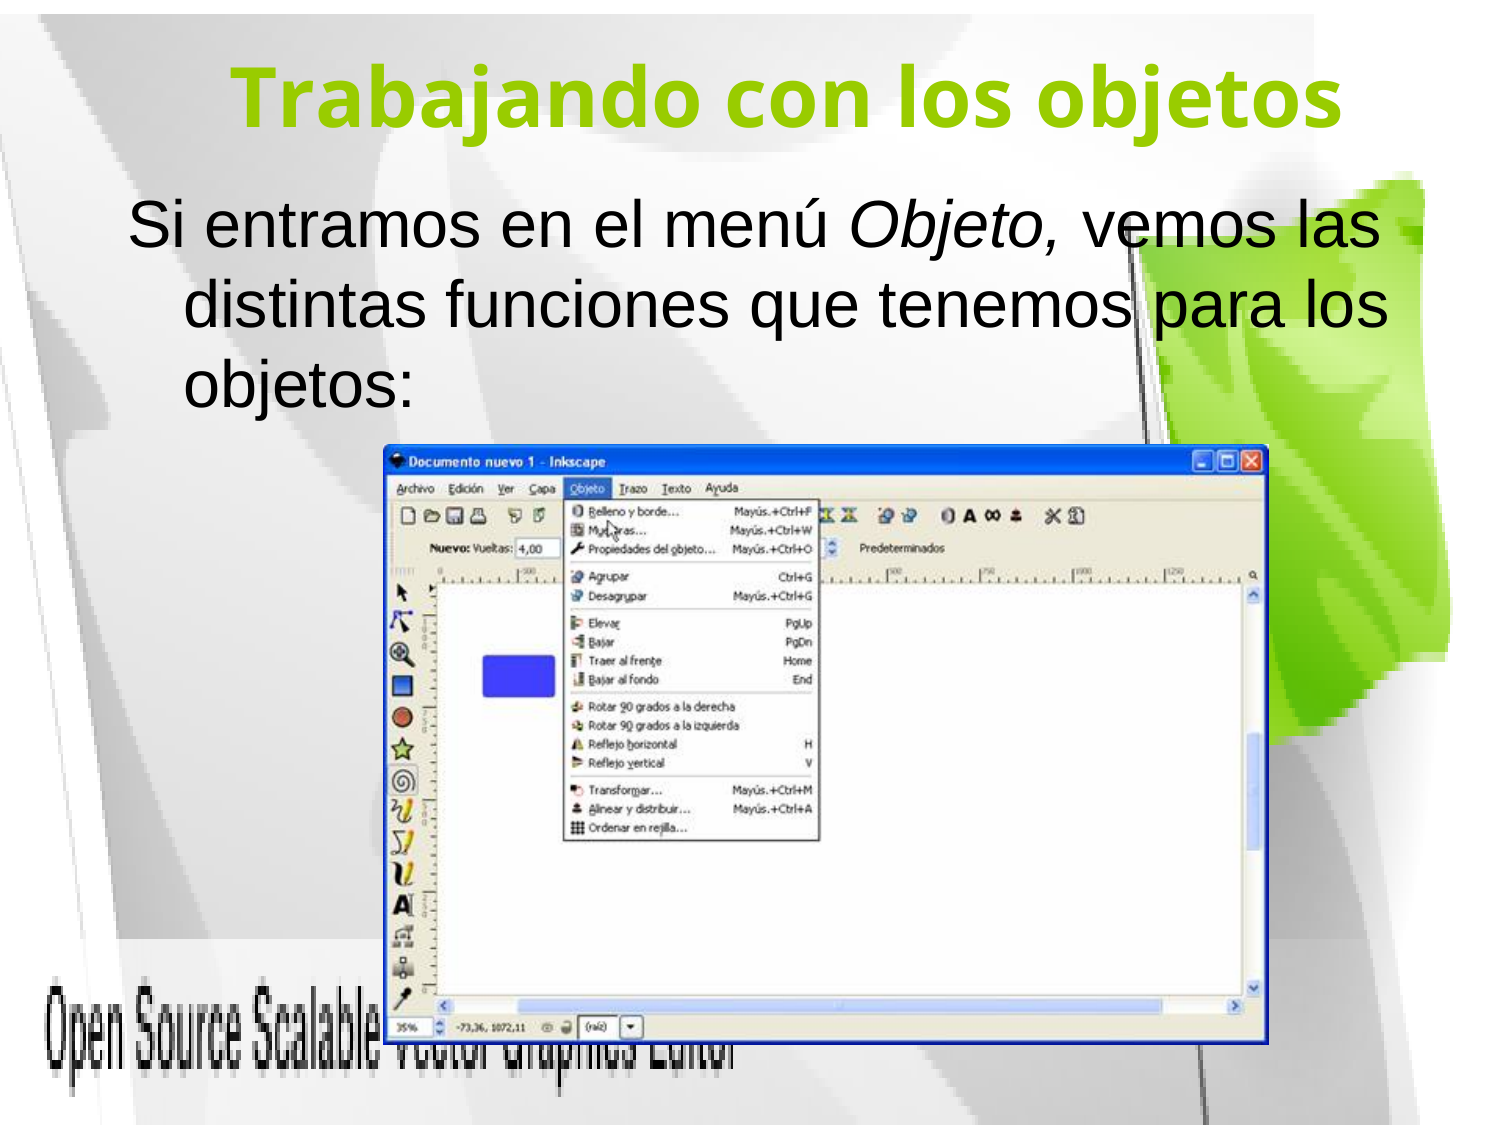

Trabajando con los objetos
#
Si entramos en el menú Objeto, vemos las distintas funciones que tenemos para los objetos: